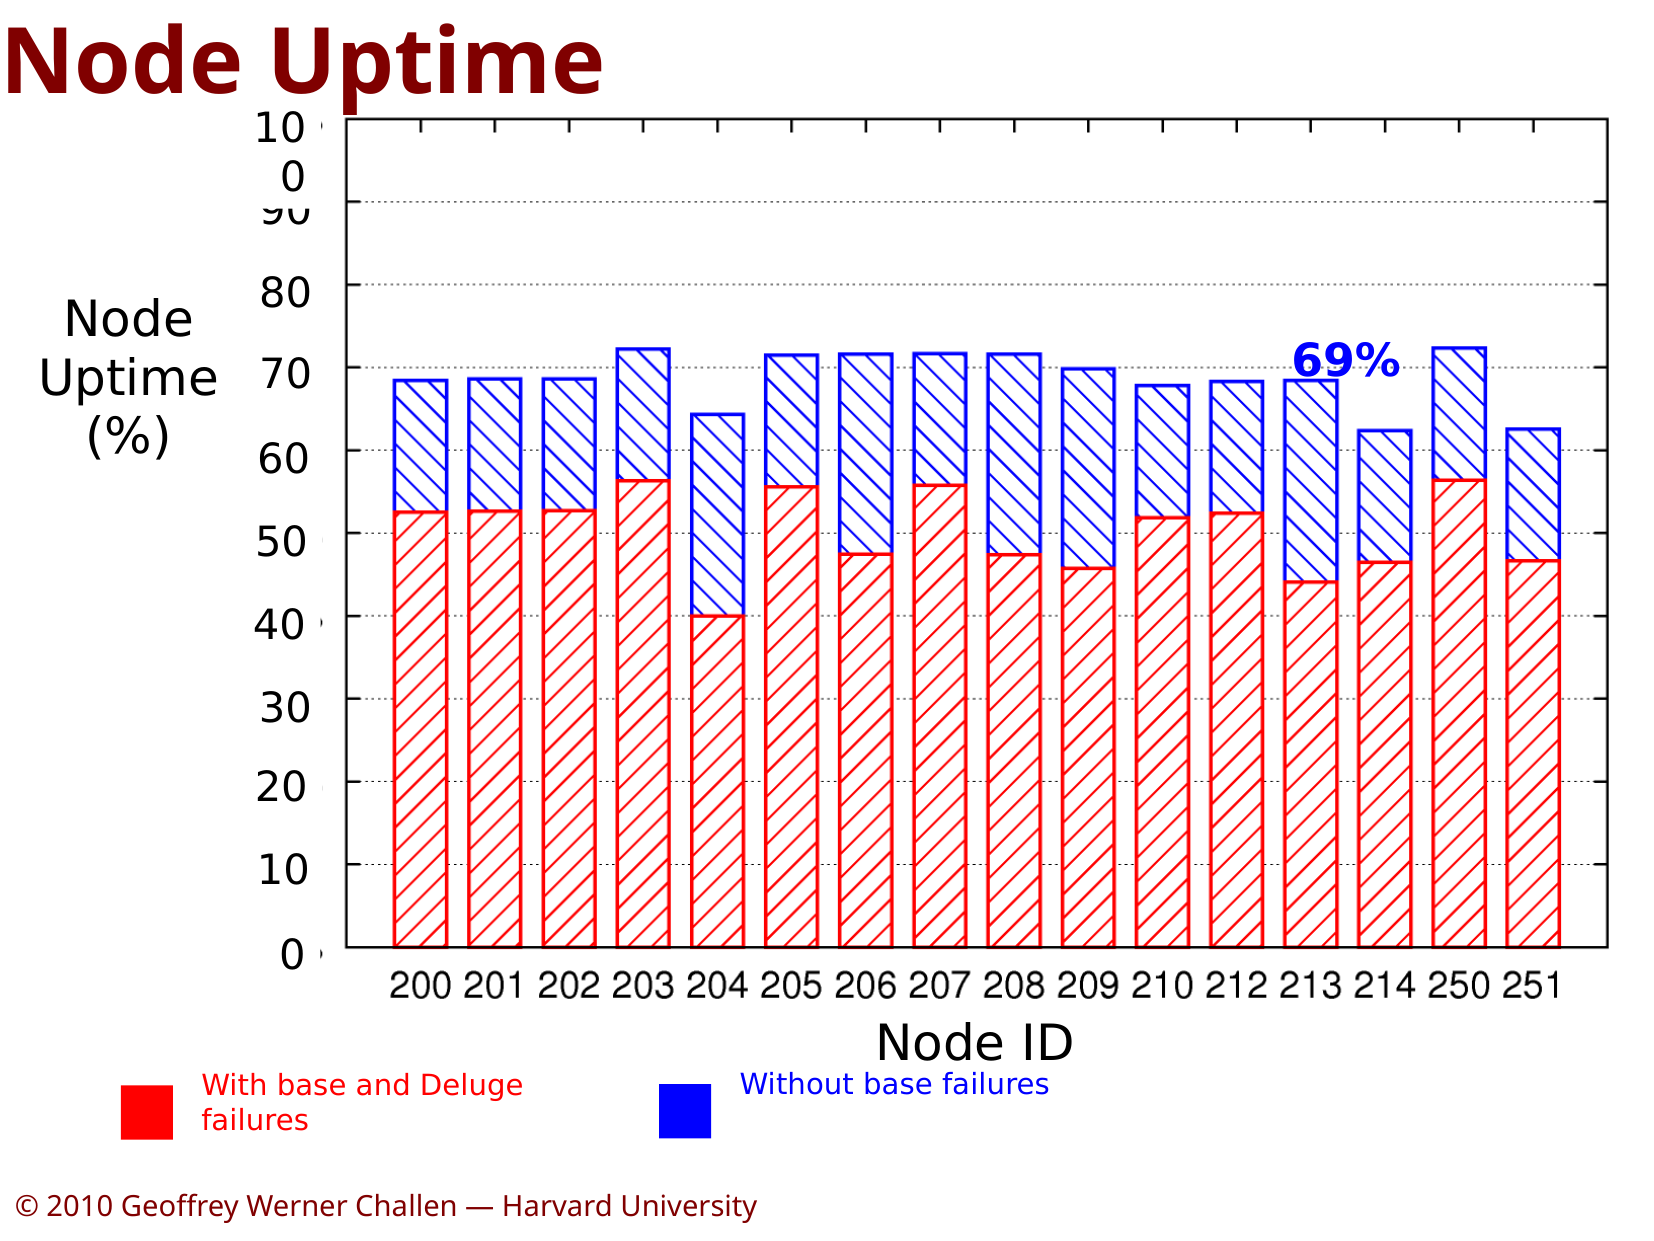

# Node Uptime
100
90
80
Node
Uptime
(%)
69%
70
60
50
40
30
20
10
0
Node ID
Without base failures
With base and Deluge failures